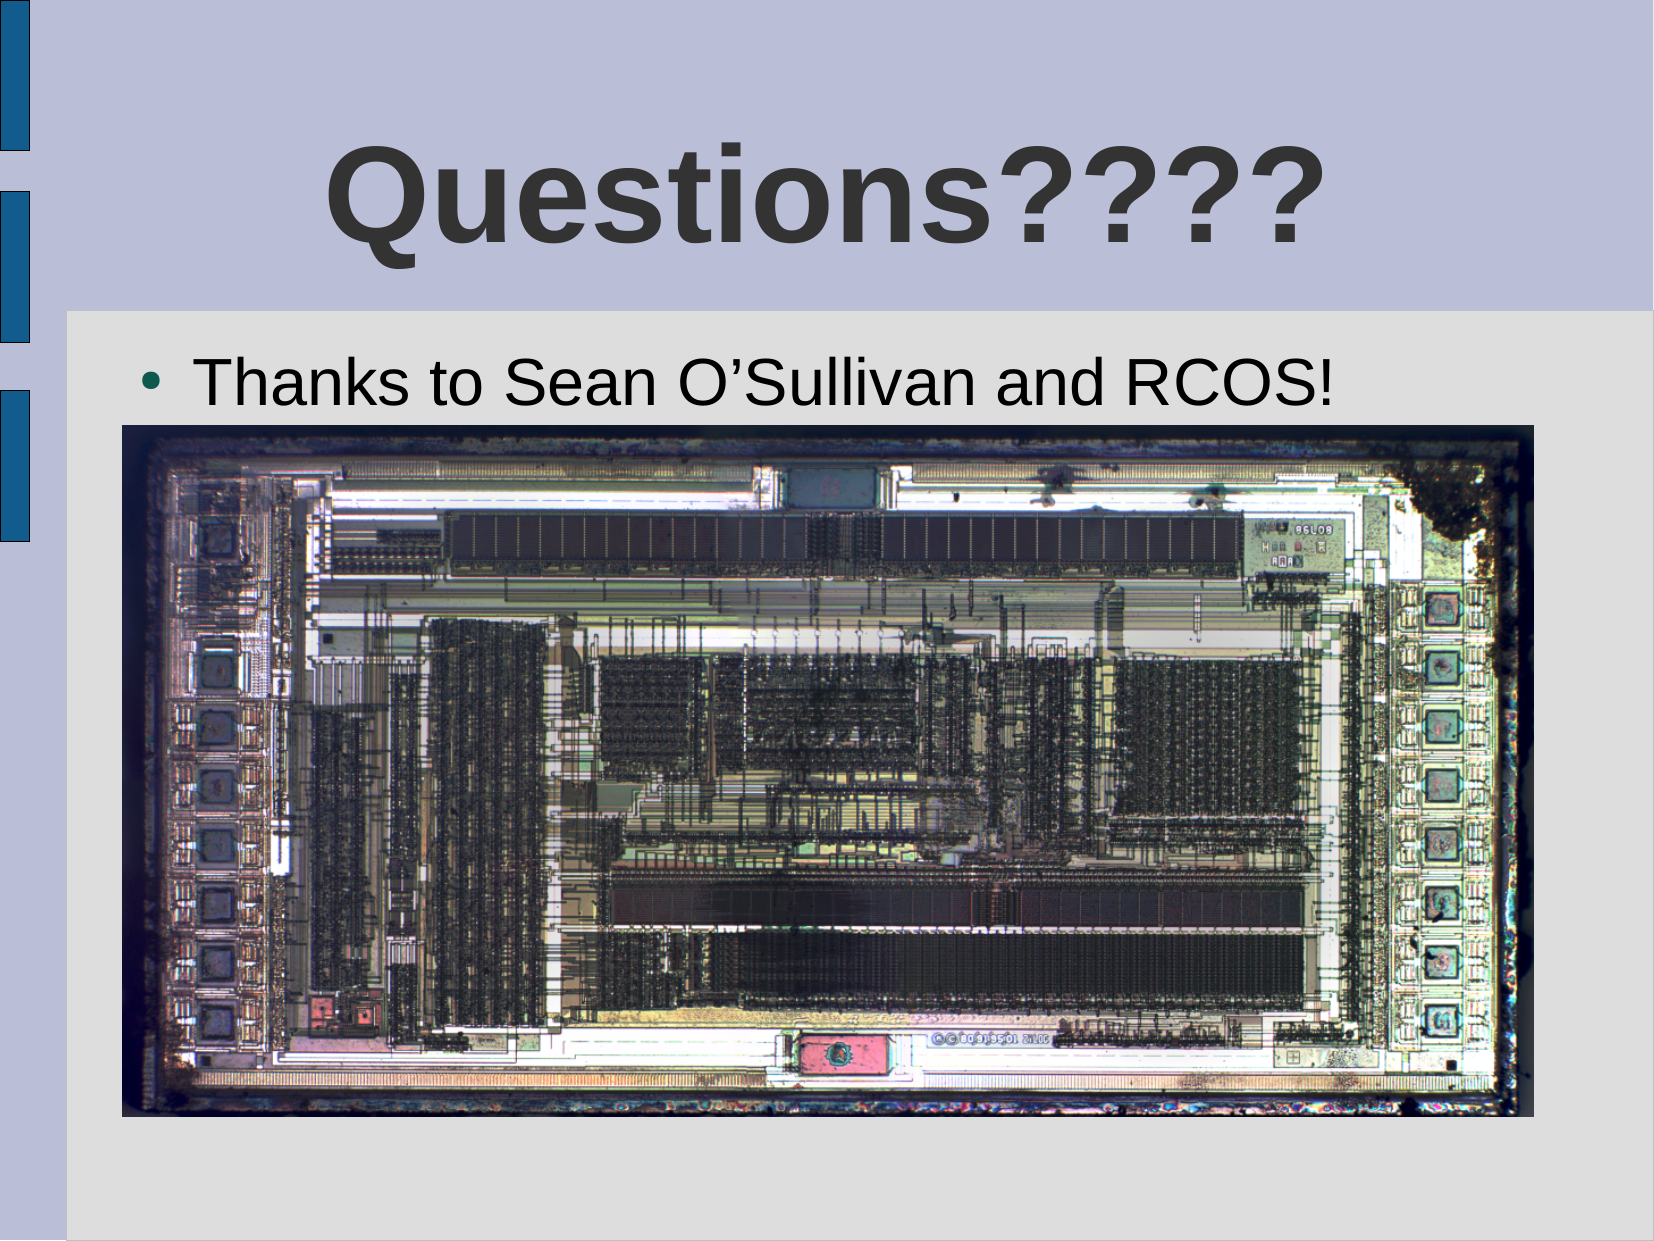

# Questions????
Thanks to Sean O’Sullivan and RCOS!